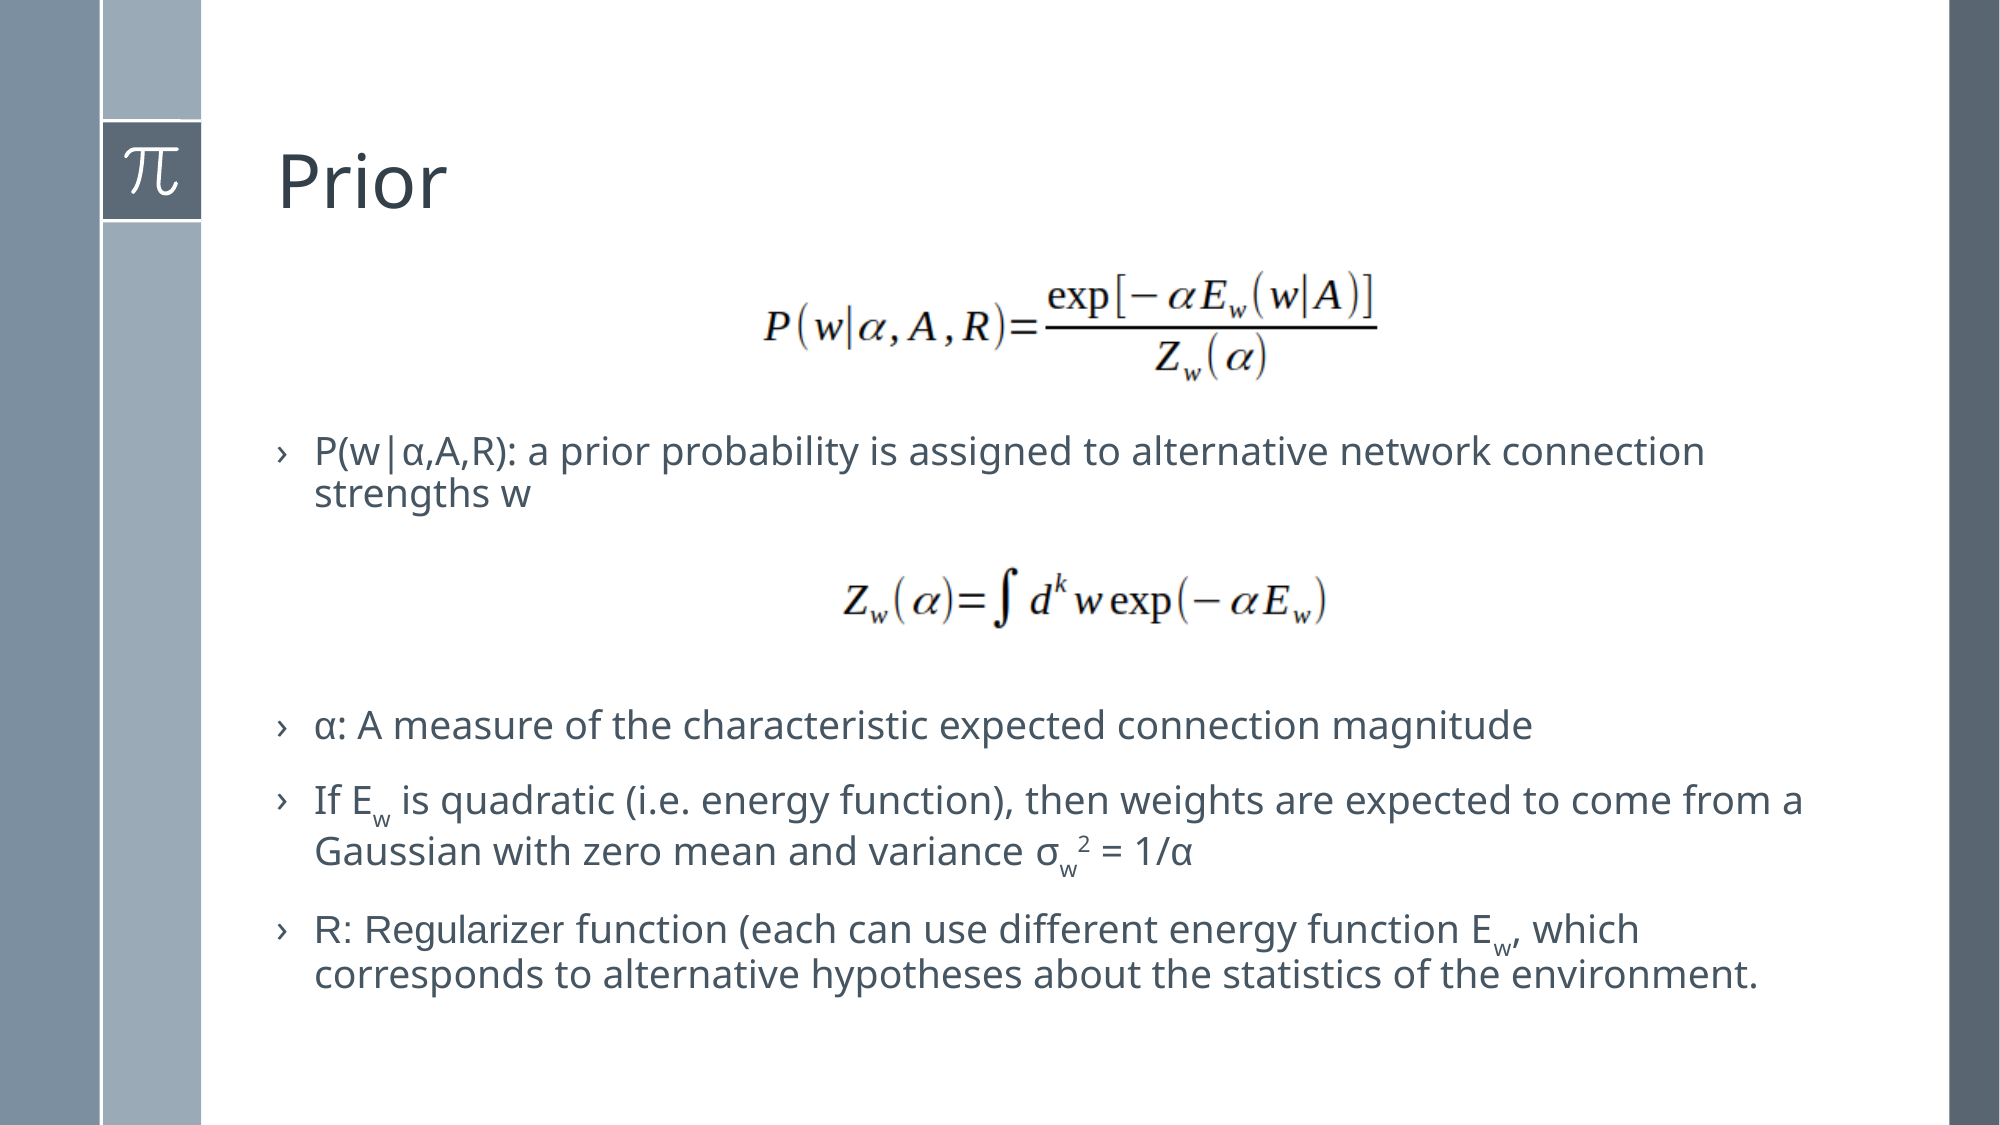

Prior
P(w|α,A,R): a prior probability is assigned to alternative network connection strengths w
α: A measure of the characteristic expected connection magnitude
If Ew is quadratic (i.e. energy function), then weights are expected to come from a Gaussian with zero mean and variance σw2 = 1/α
R: Regularizer function (each can use different energy function Ew, which corresponds to alternative hypotheses about the statistics of the environment.